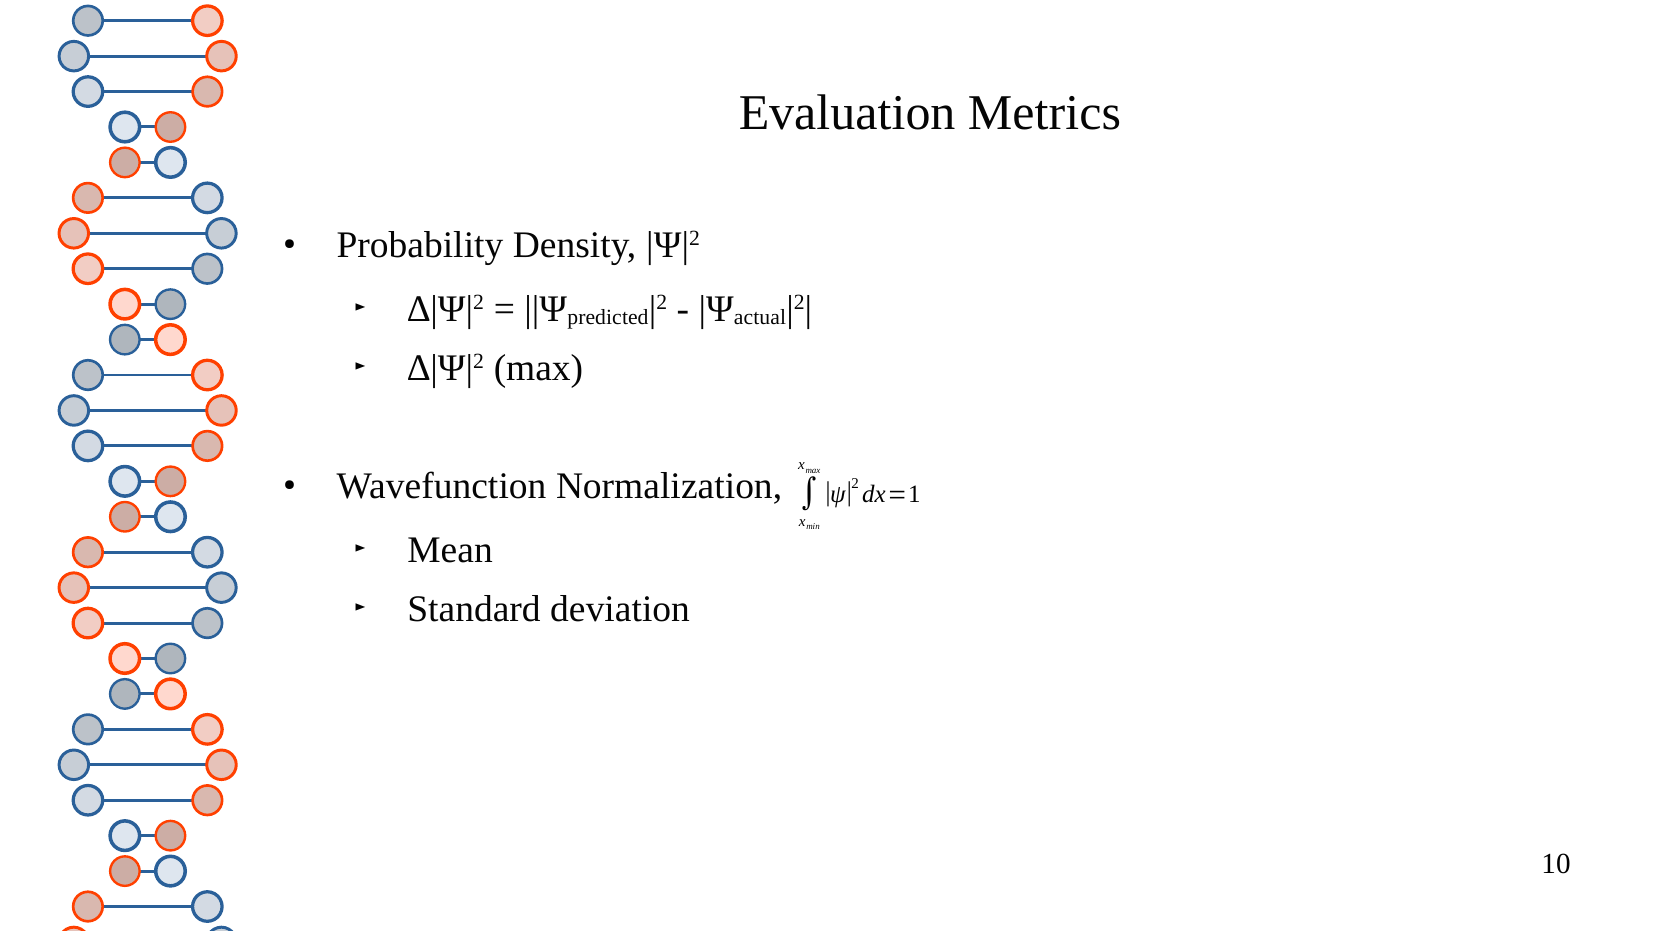

# Evaluation Metrics
Probability Density, |Ψ|2
∆|Ψ|2 = ||Ψpredicted|2 - |Ψactual|2|
∆|Ψ|2 (max)
Wavefunction Normalization,
Mean
Standard deviation
10